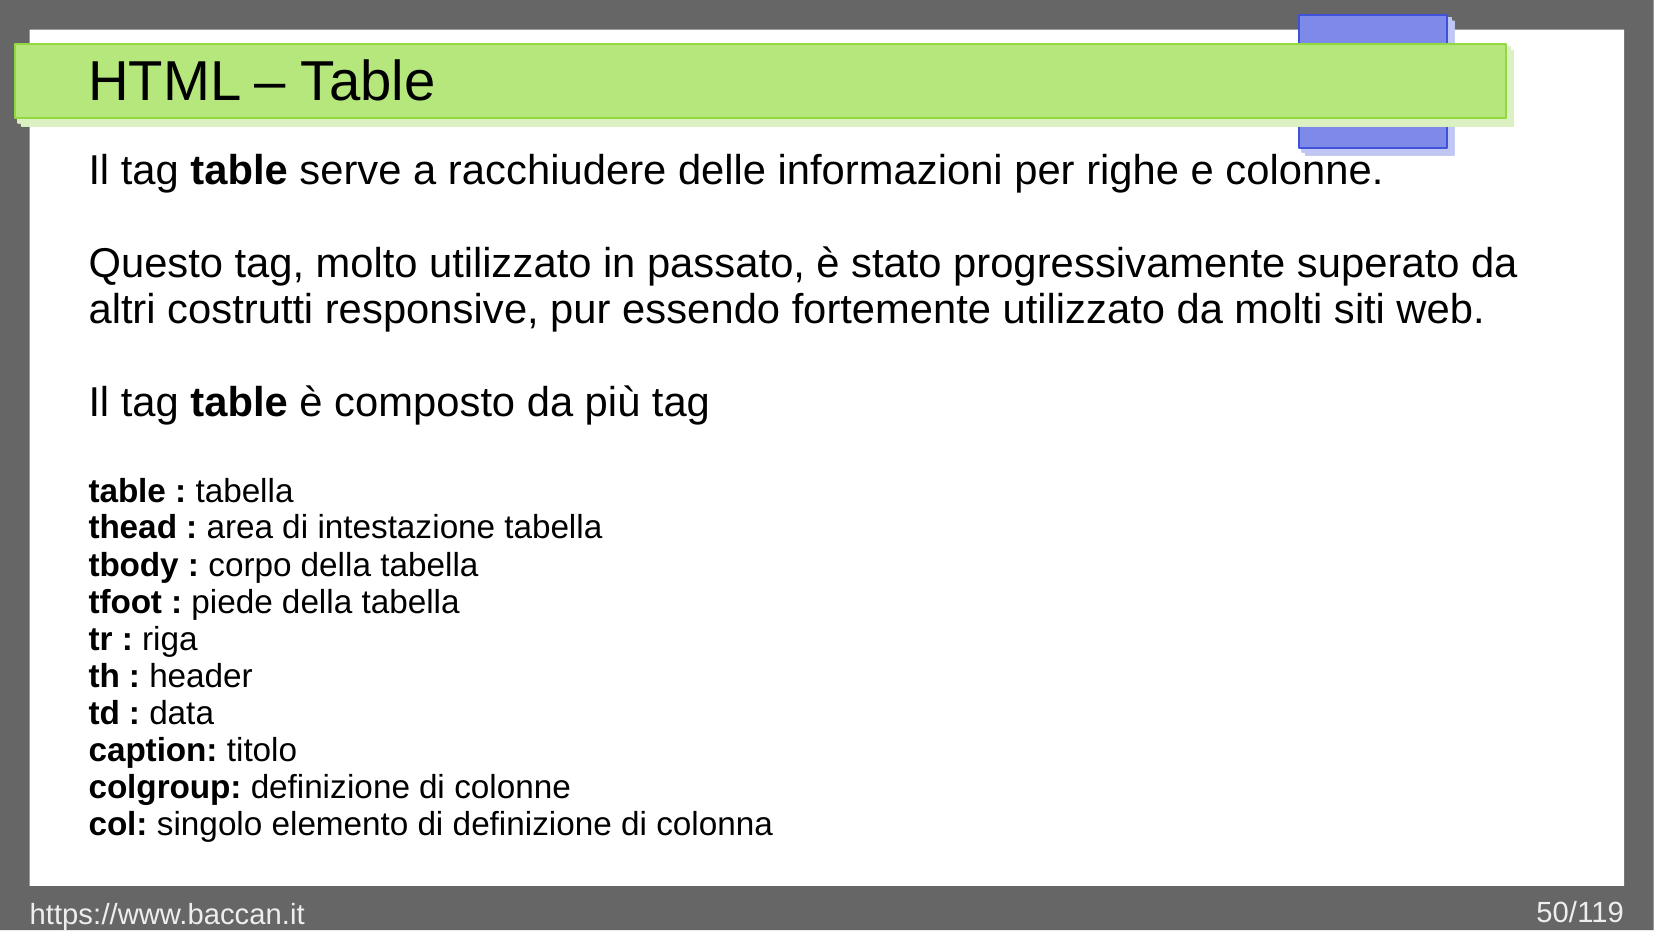

# HTML – Table
Il tag table serve a racchiudere delle informazioni per righe e colonne.
Questo tag, molto utilizzato in passato, è stato progressivamente superato da altri costrutti responsive, pur essendo fortemente utilizzato da molti siti web.
Il tag table è composto da più tag
table : tabella
thead : area di intestazione tabella
tbody : corpo della tabella
tfoot : piede della tabella
tr : riga
th : header
td : data
caption: titolo
colgroup: definizione di colonne
col: singolo elemento di definizione di colonna
50
https://www.baccan.it